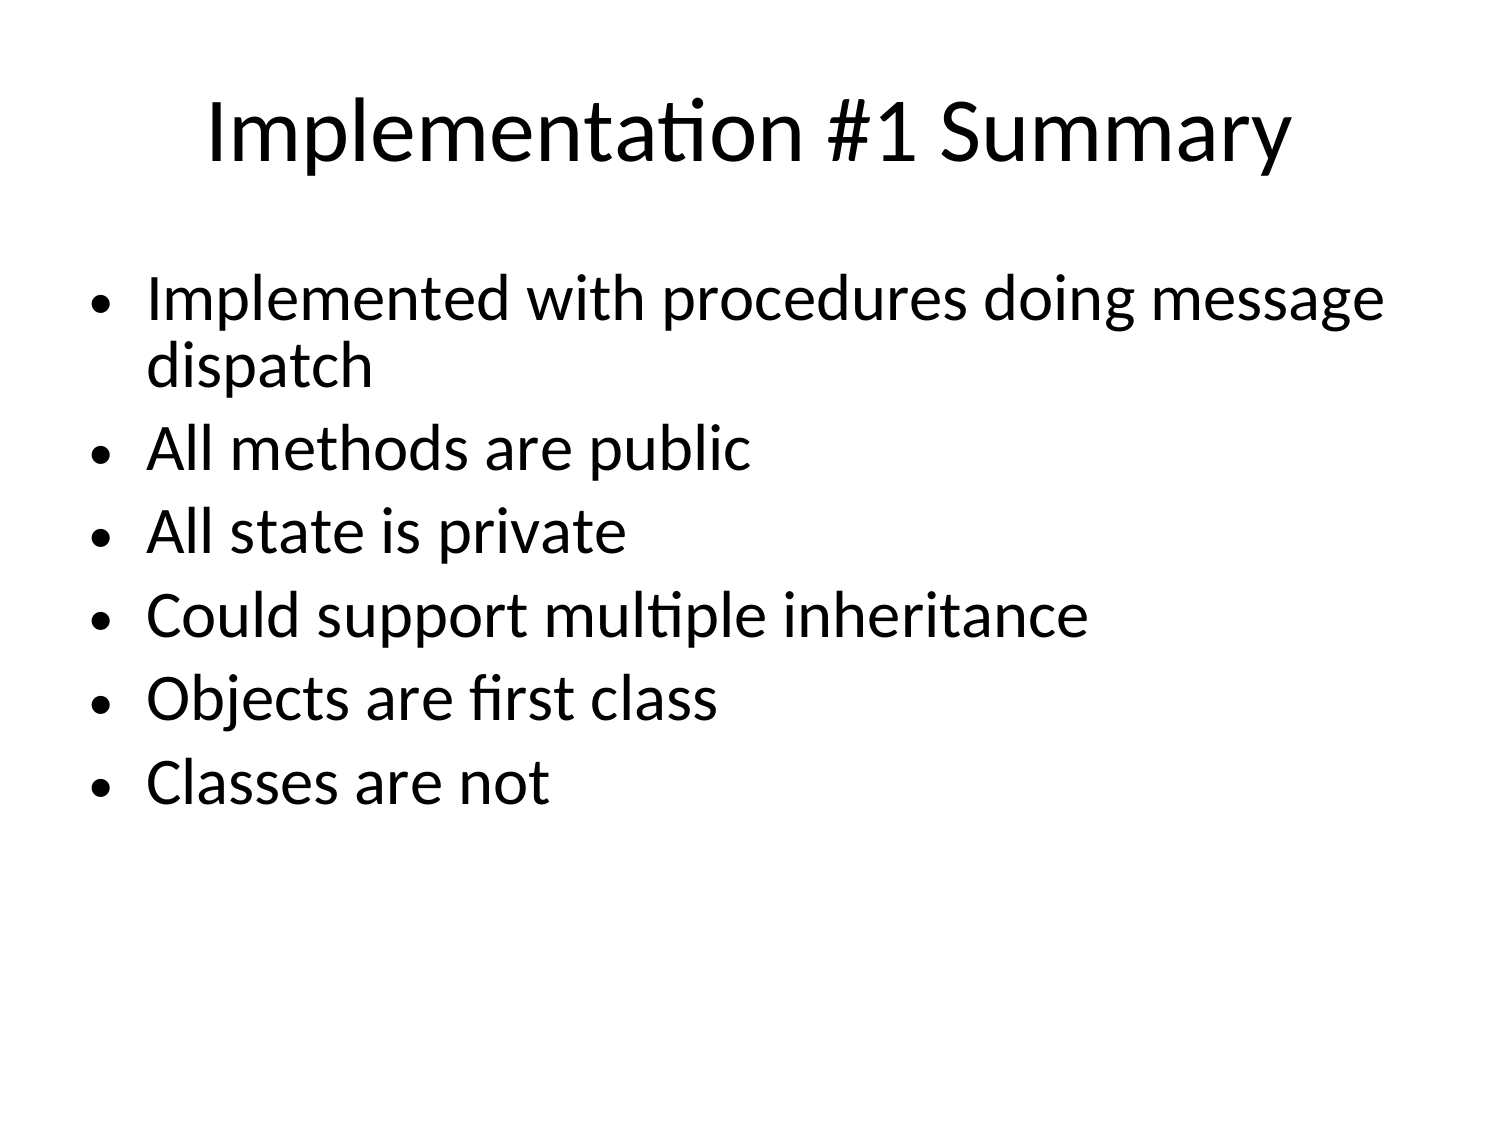

# Implementation #1 Summary
Implemented with procedures doing message dispatch
All methods are public
All state is private
Could support multiple inheritance
Objects are first class
Classes are not